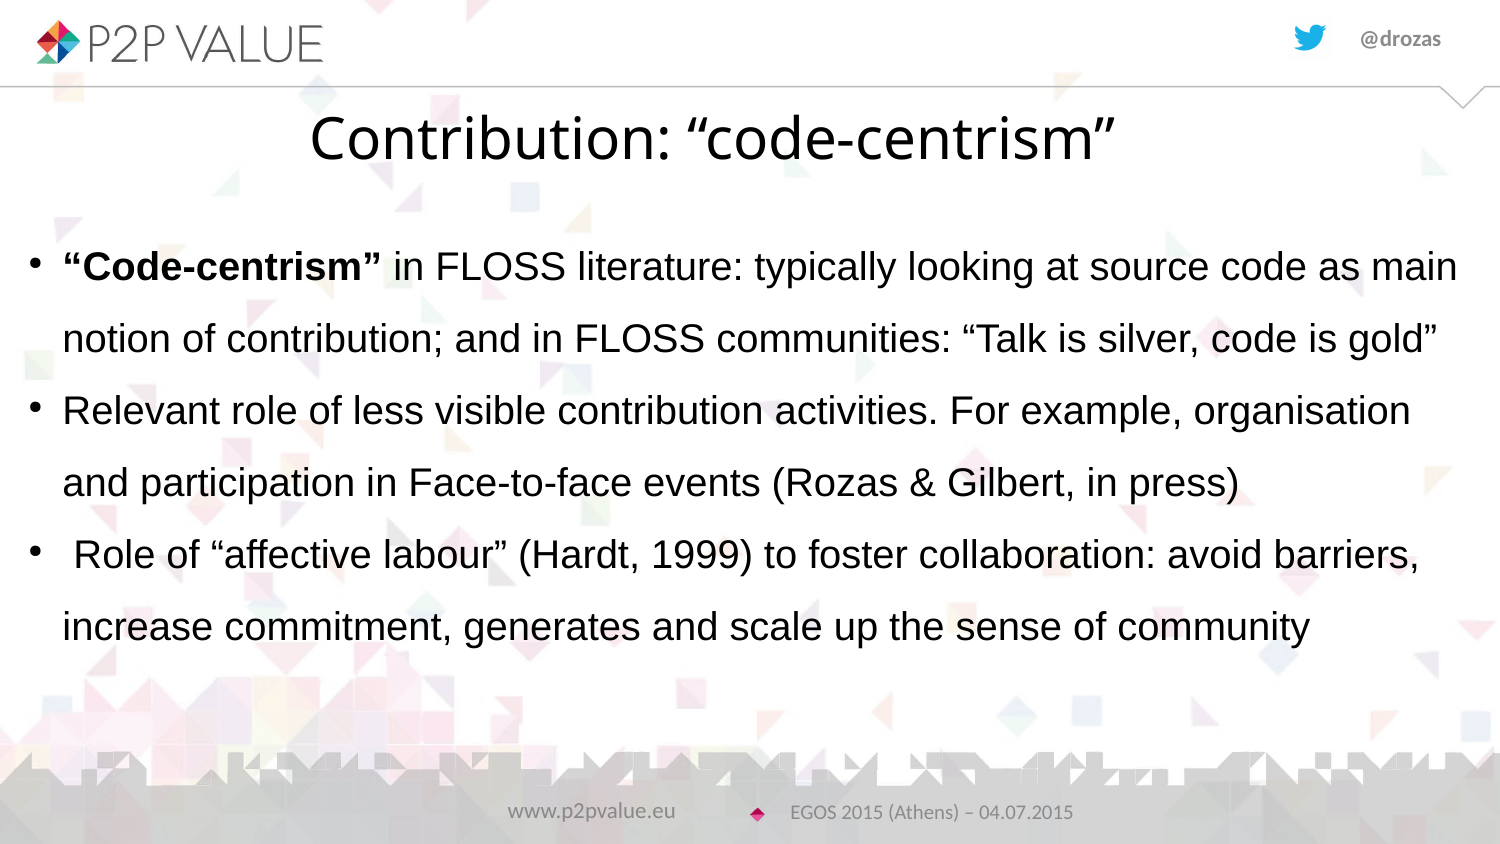

@drozas
# Contribution: “code-centrism”
“Code-centrism” in FLOSS literature: typically looking at source code as main notion of contribution; and in FLOSS communities: “Talk is silver, code is gold”
Relevant role of less visible contribution activities. For example, organisation and participation in Face-to-face events (Rozas & Gilbert, in press)
 Role of “affective labour” (Hardt, 1999) to foster collaboration: avoid barriers, increase commitment, generates and scale up the sense of community
11
EGOS 2015 (Athens) – 04.07.2015
www.p2pvalue.eu